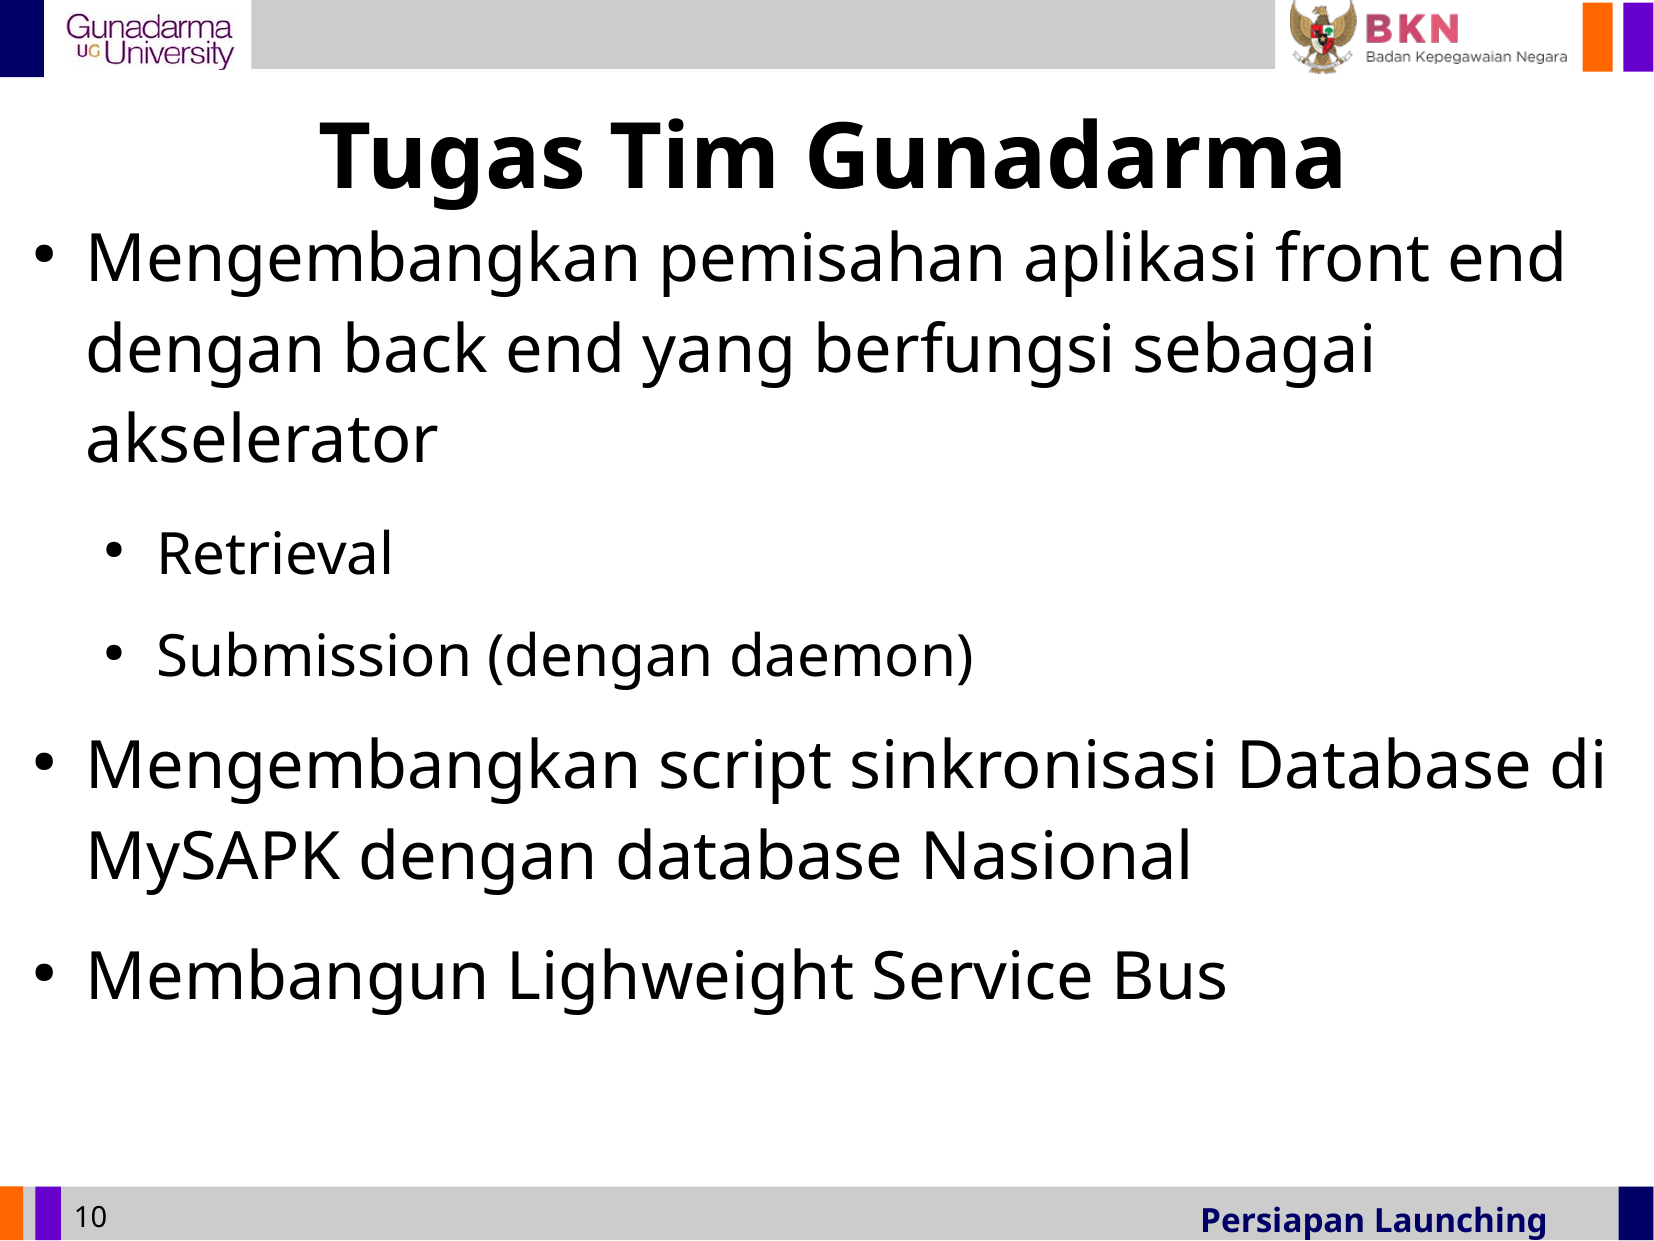

# Tugas Tim Gunadarma
Mengembangkan pemisahan aplikasi front end dengan back end yang berfungsi sebagai akselerator
Retrieval
Submission (dengan daemon)
Mengembangkan script sinkronisasi Database di MySAPK dengan database Nasional
Membangun Lighweight Service Bus